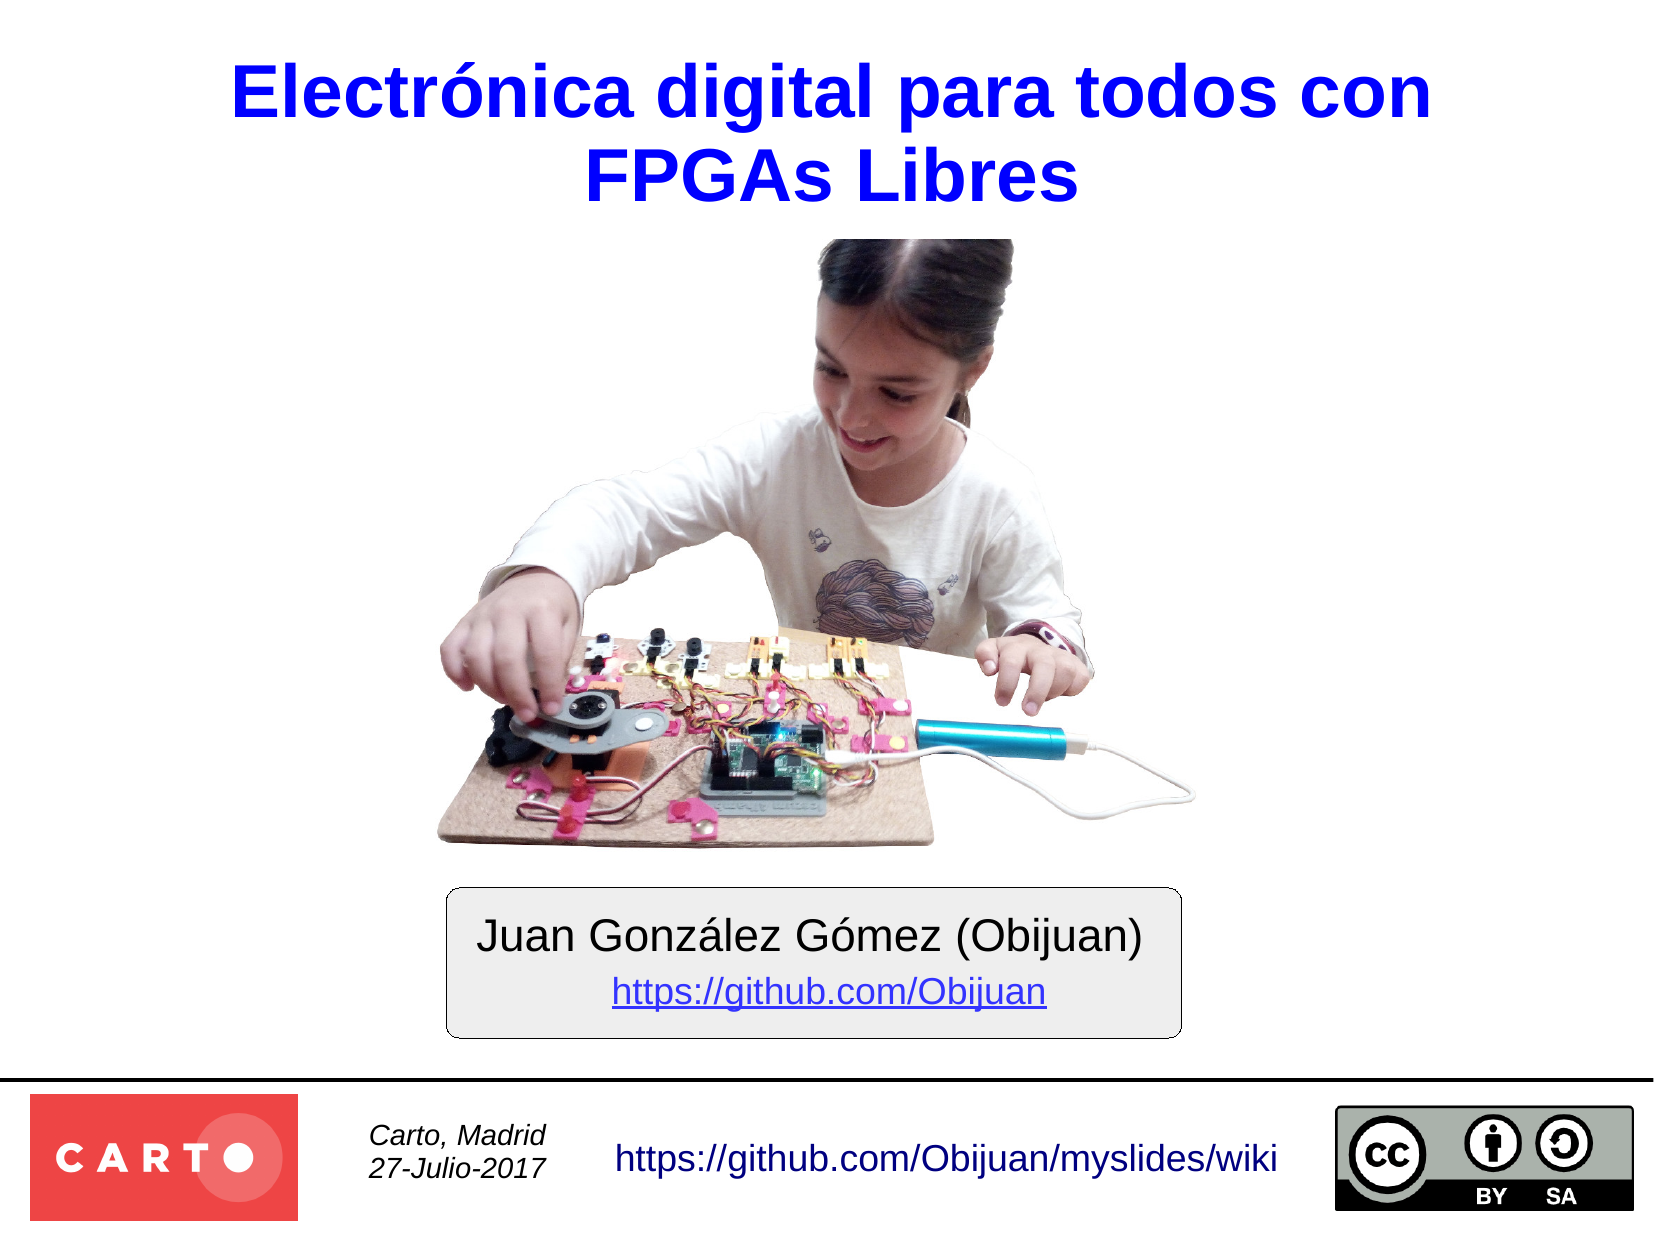

# Electrónica digital para todos con FPGAs Libres
Juan González Gómez (Obijuan)
https://github.com/Obijuan
Carto, Madrid
27-Julio-2017
https://github.com/Obijuan/myslides/wiki